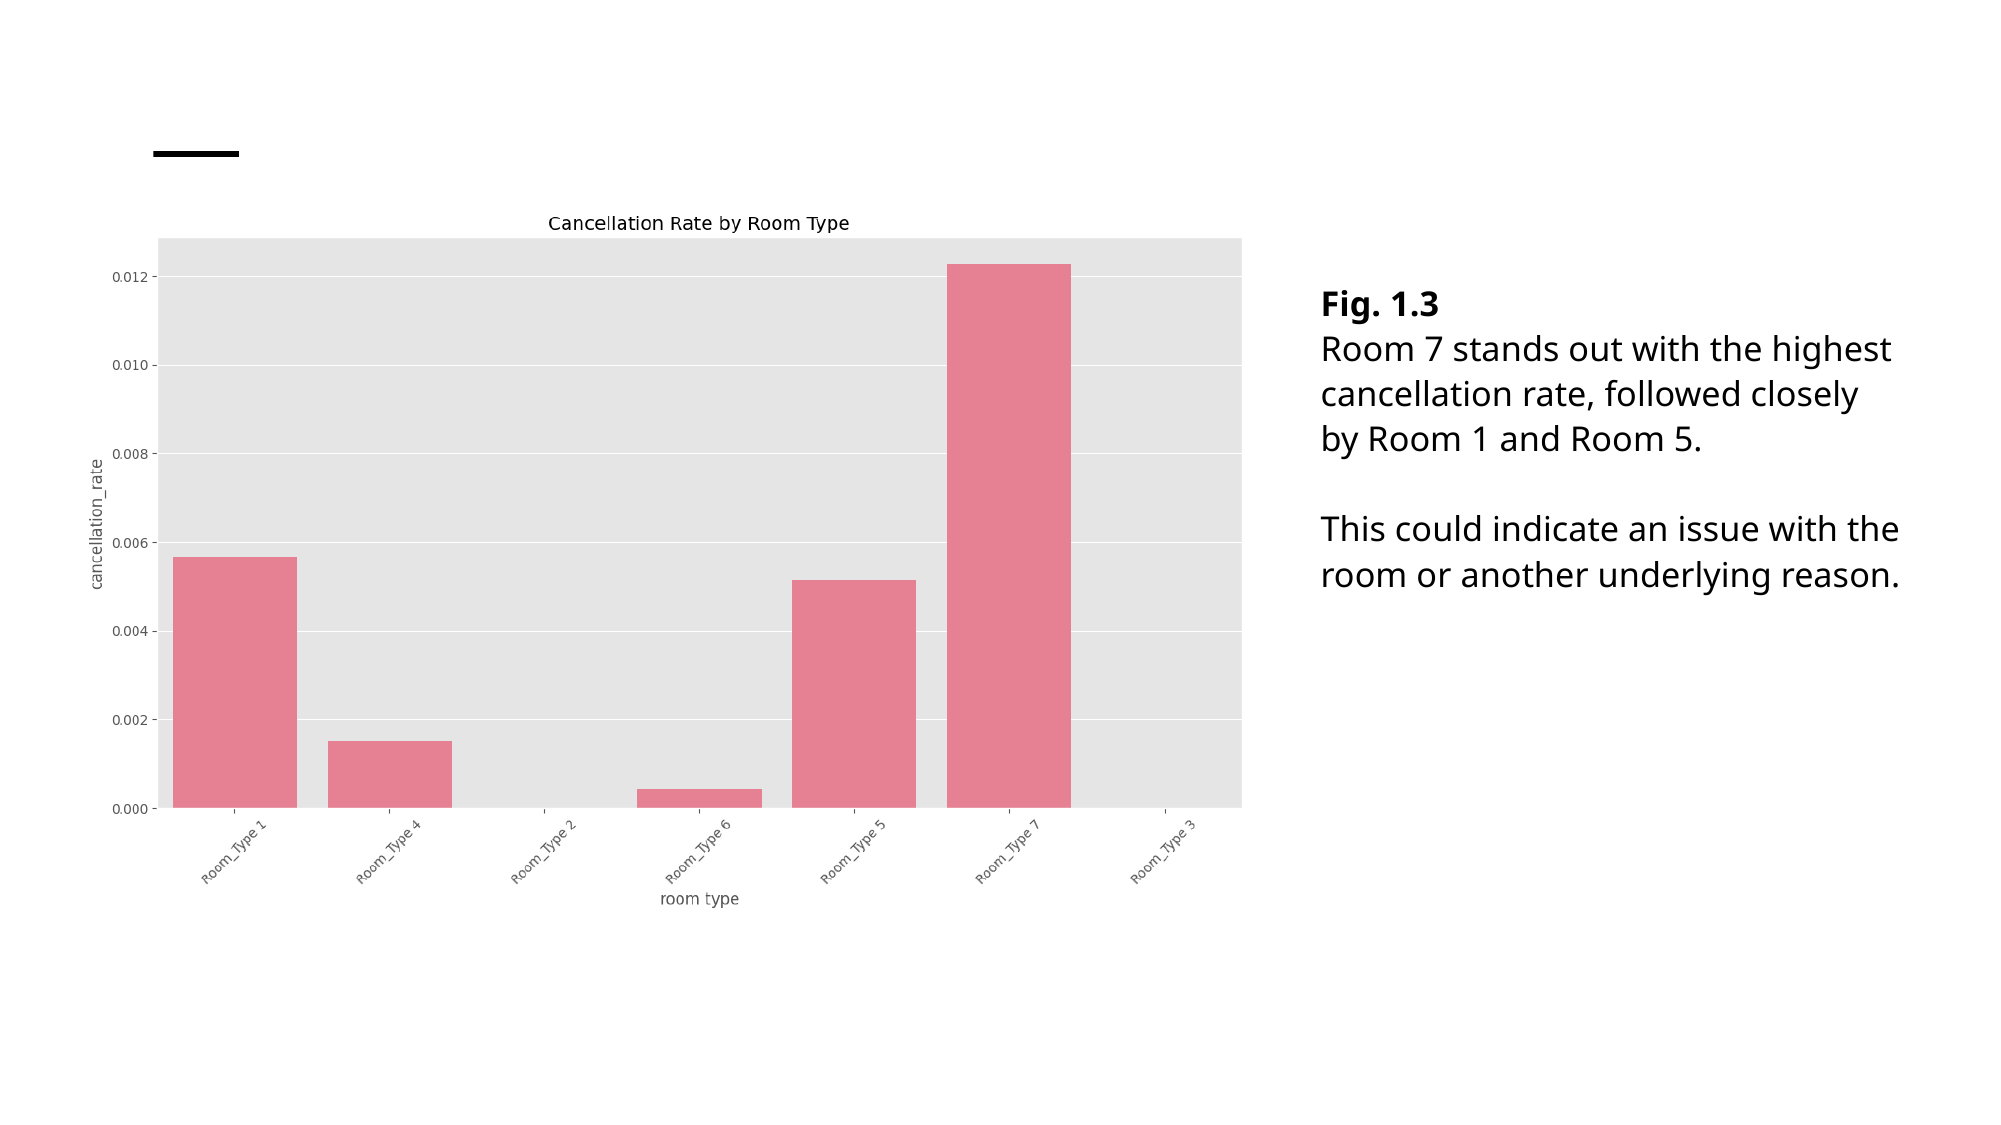

# Fig. 1.3 Room 7 stands out with the highest cancellation rate, followed closely by Room 1 and Room 5. This could indicate an issue with the room or another underlying reason.